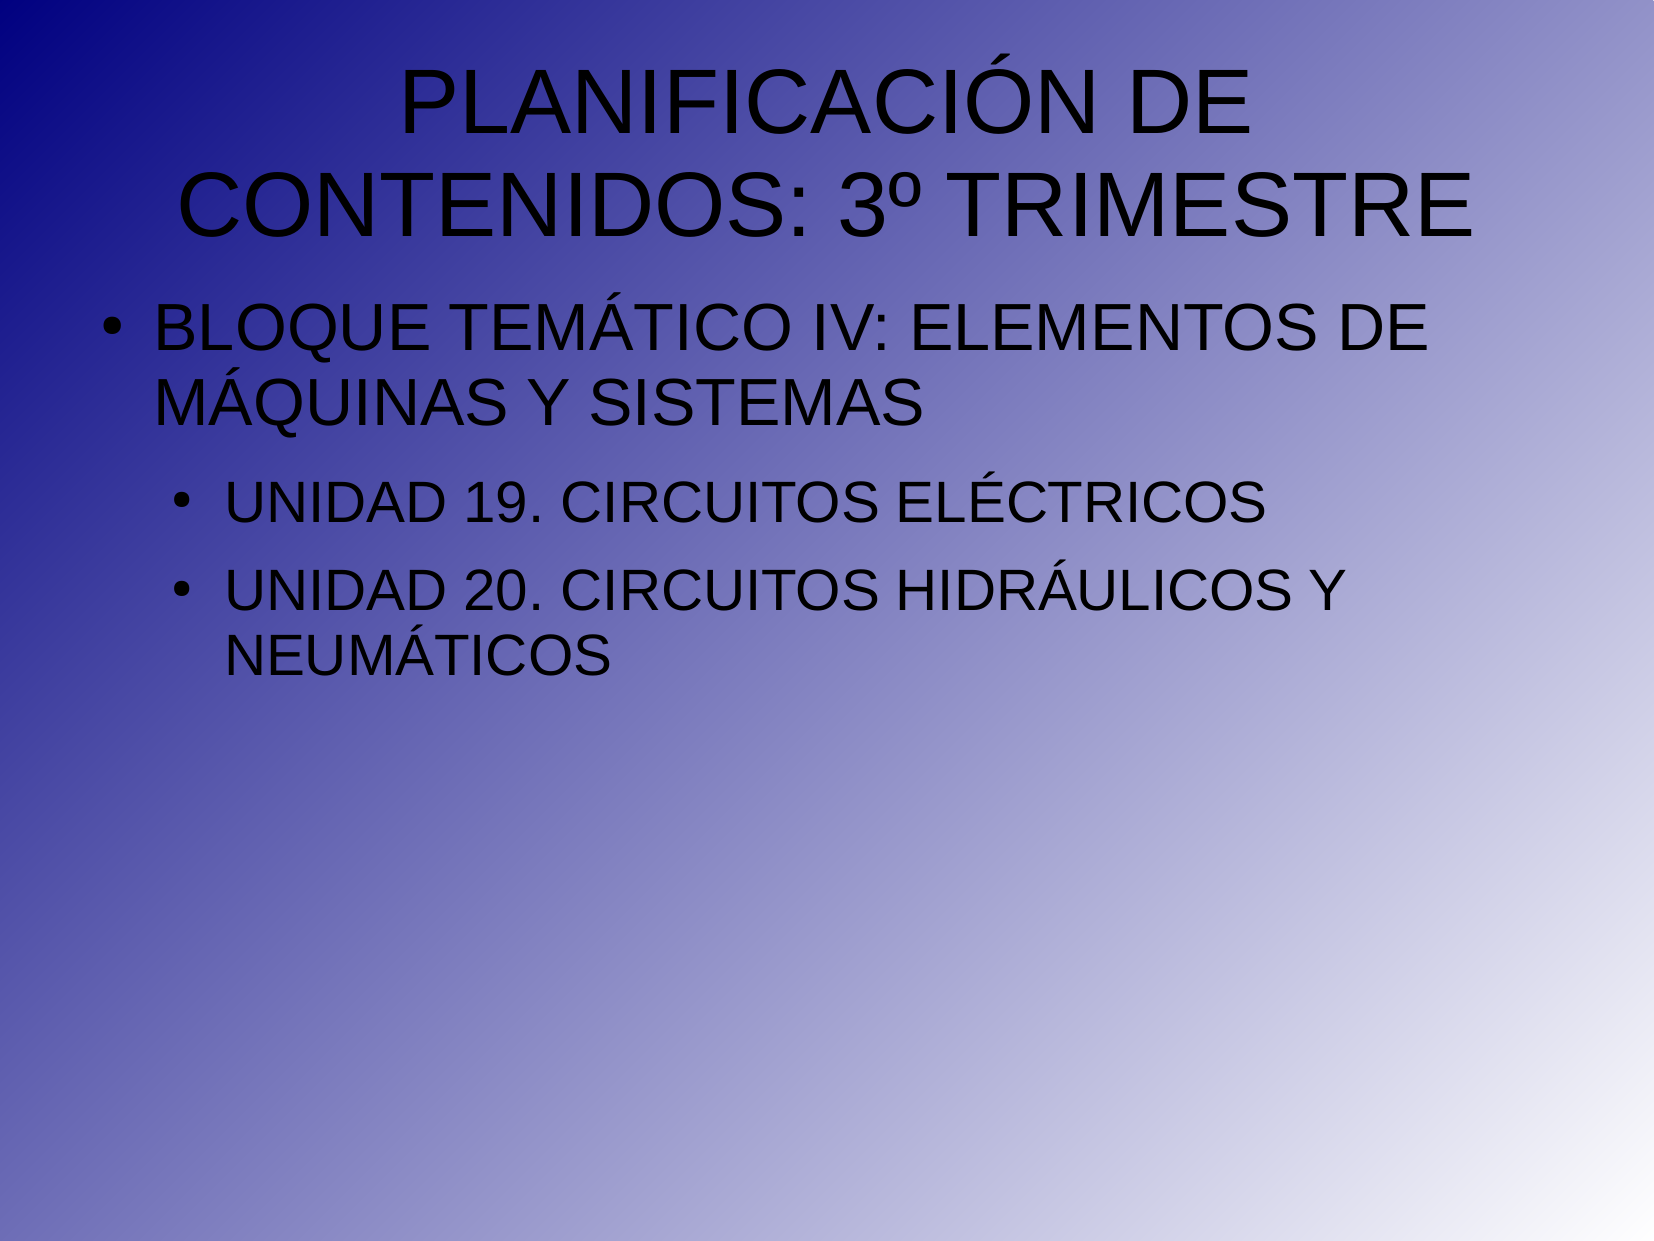

# PLANIFICACIÓN DE CONTENIDOS: 3º TRIMESTRE
BLOQUE TEMÁTICO IV: ELEMENTOS DE MÁQUINAS Y SISTEMAS
UNIDAD 19. CIRCUITOS ELÉCTRICOS
UNIDAD 20. CIRCUITOS HIDRÁULICOS Y NEUMÁTICOS